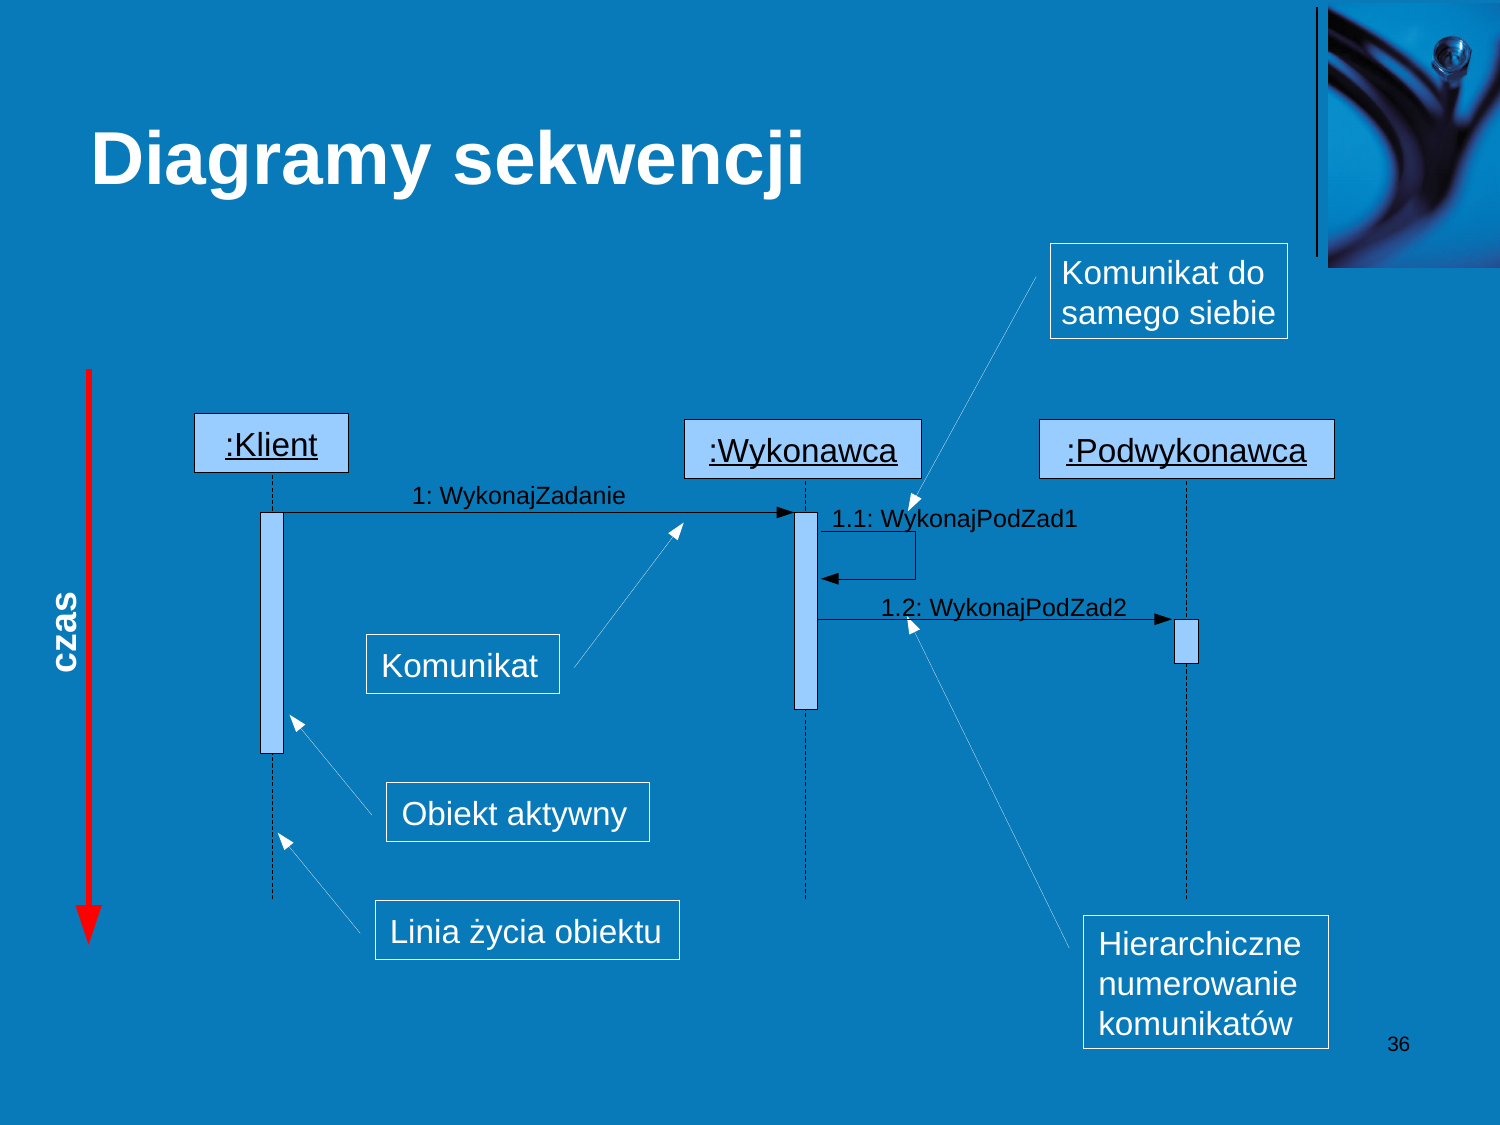

# Diagramy sekwencji
Komunikat do
samego siebie
:Klient
:Wykonawca
:Podwykonawca
1: WykonajZadanie
1.1: WykonajPodZad1
1.2: WykonajPodZad2
czas
Komunikat
Obiekt aktywny
Linia życia obiektu
Hierarchiczne
numerowanie
komunikatów
36